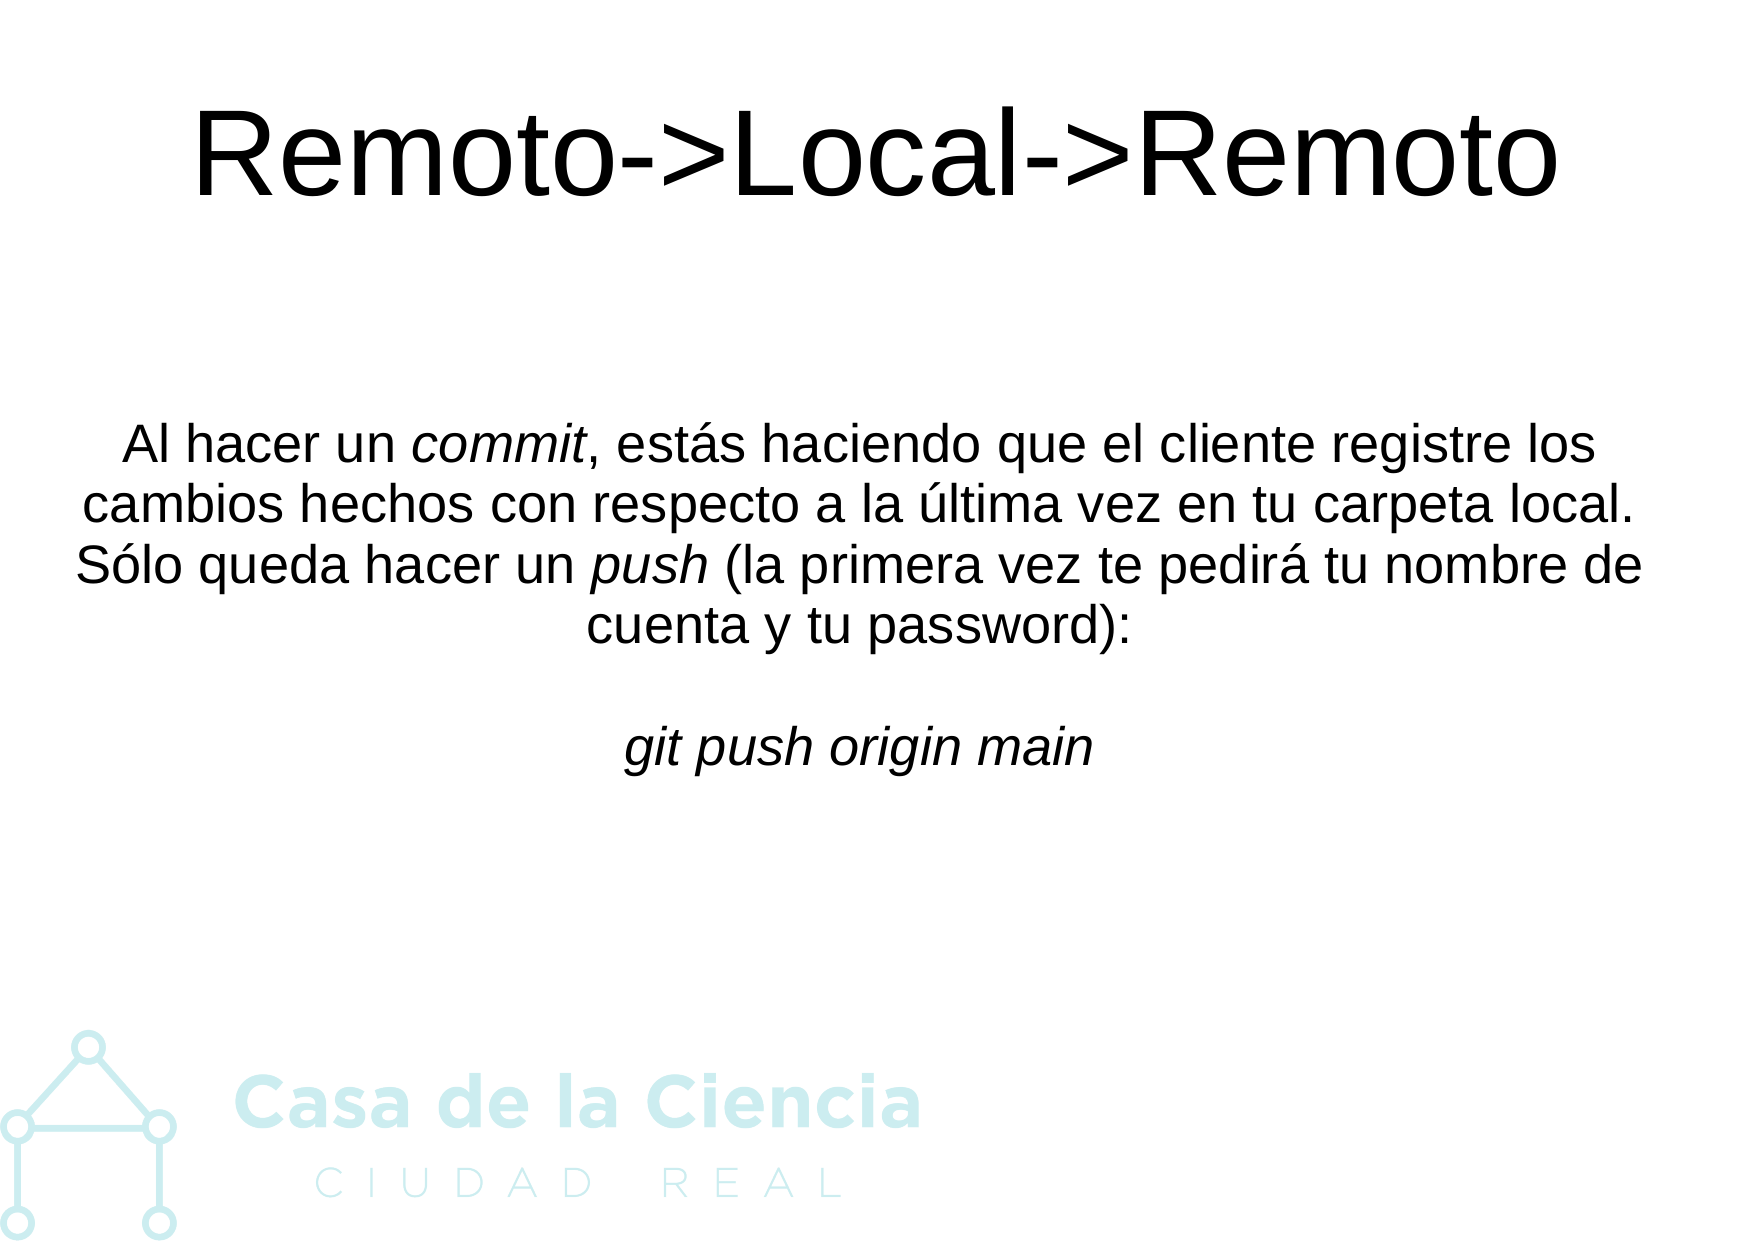

# Remoto->Local->Remoto
Al hacer un commit, estás haciendo que el cliente registre los cambios hechos con respecto a la última vez en tu carpeta local. Sólo queda hacer un push (la primera vez te pedirá tu nombre de cuenta y tu password):
git push origin main